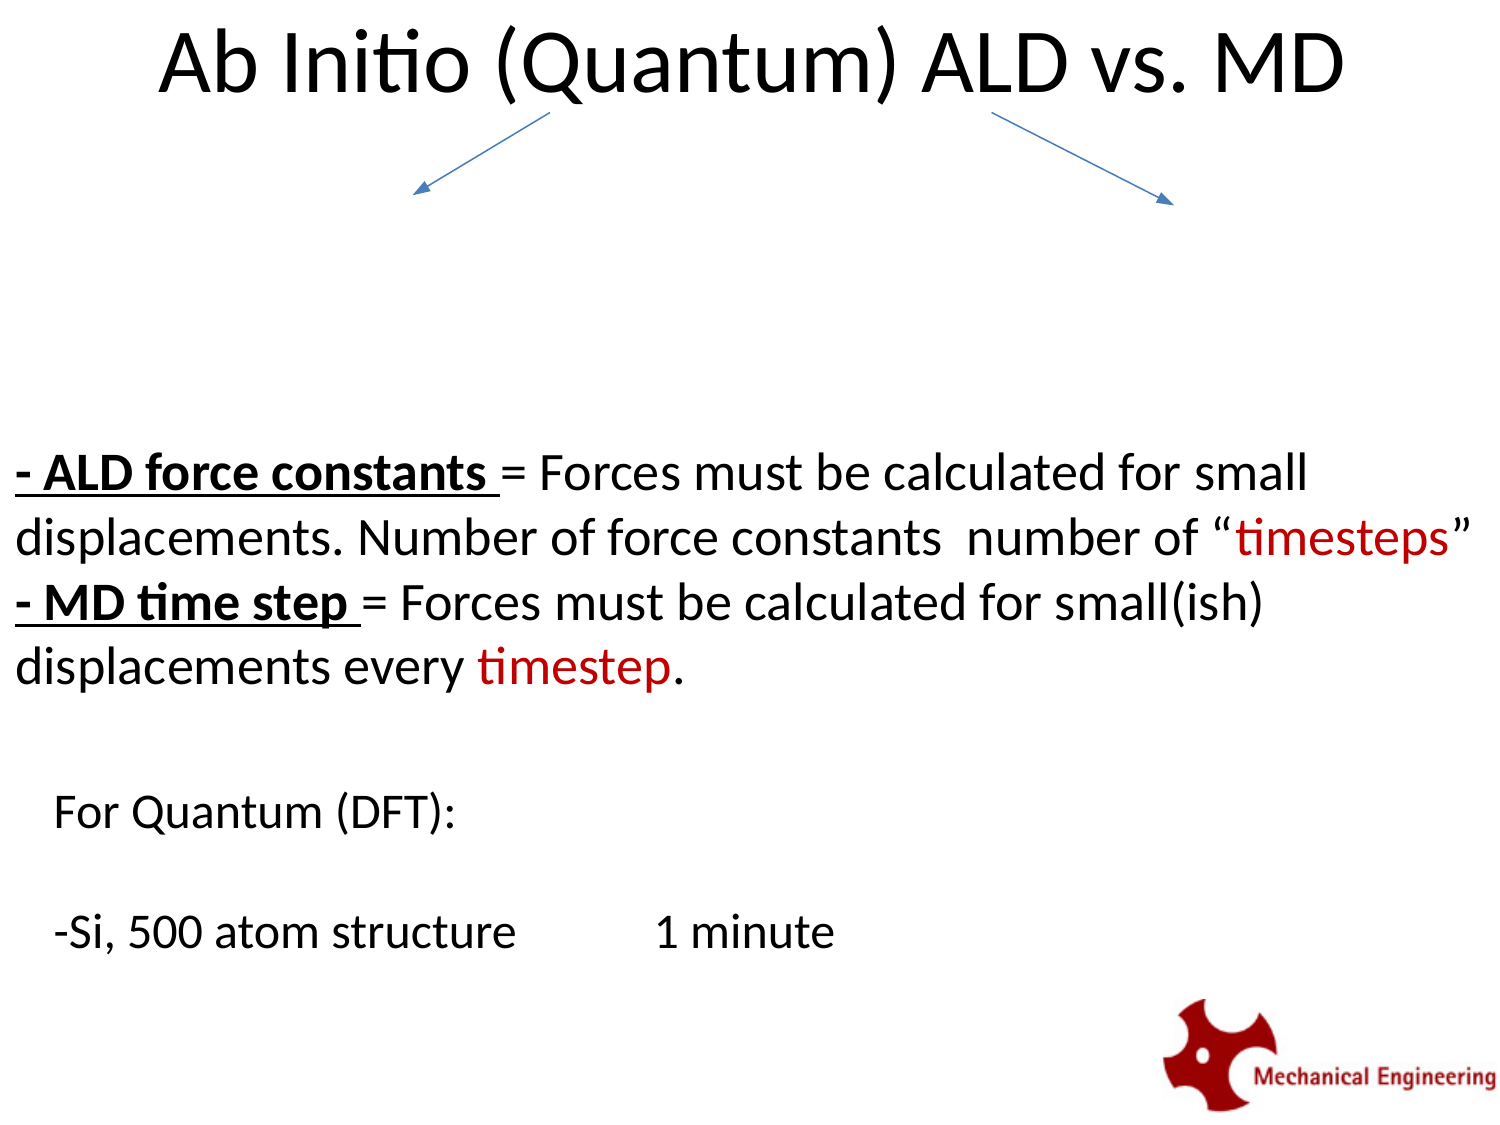

Ab Initio (Quantum) ALD vs. MD
# - ALD force constants = Forces must be calculated for small displacements. Number of force constants number of “timesteps” - MD time step = Forces must be calculated for small(ish) displacements every timestep.
For Quantum (DFT):
-Si, 500 atom structure 		1 minute
MD cost =	(NUMBER_STEPS) X (COST PER STEP)
		( 10*longest_lifetime(ps) ) / (timestep (ps) ) X (computer cost per step)
 = 	( 10*100 ps) / (0.005 ps) X ( 1 min / step) = 33300 hours
Cost of ALD 1st NN 	cost = 4.5 hours
	 2nd NN 	cost = 367 hours